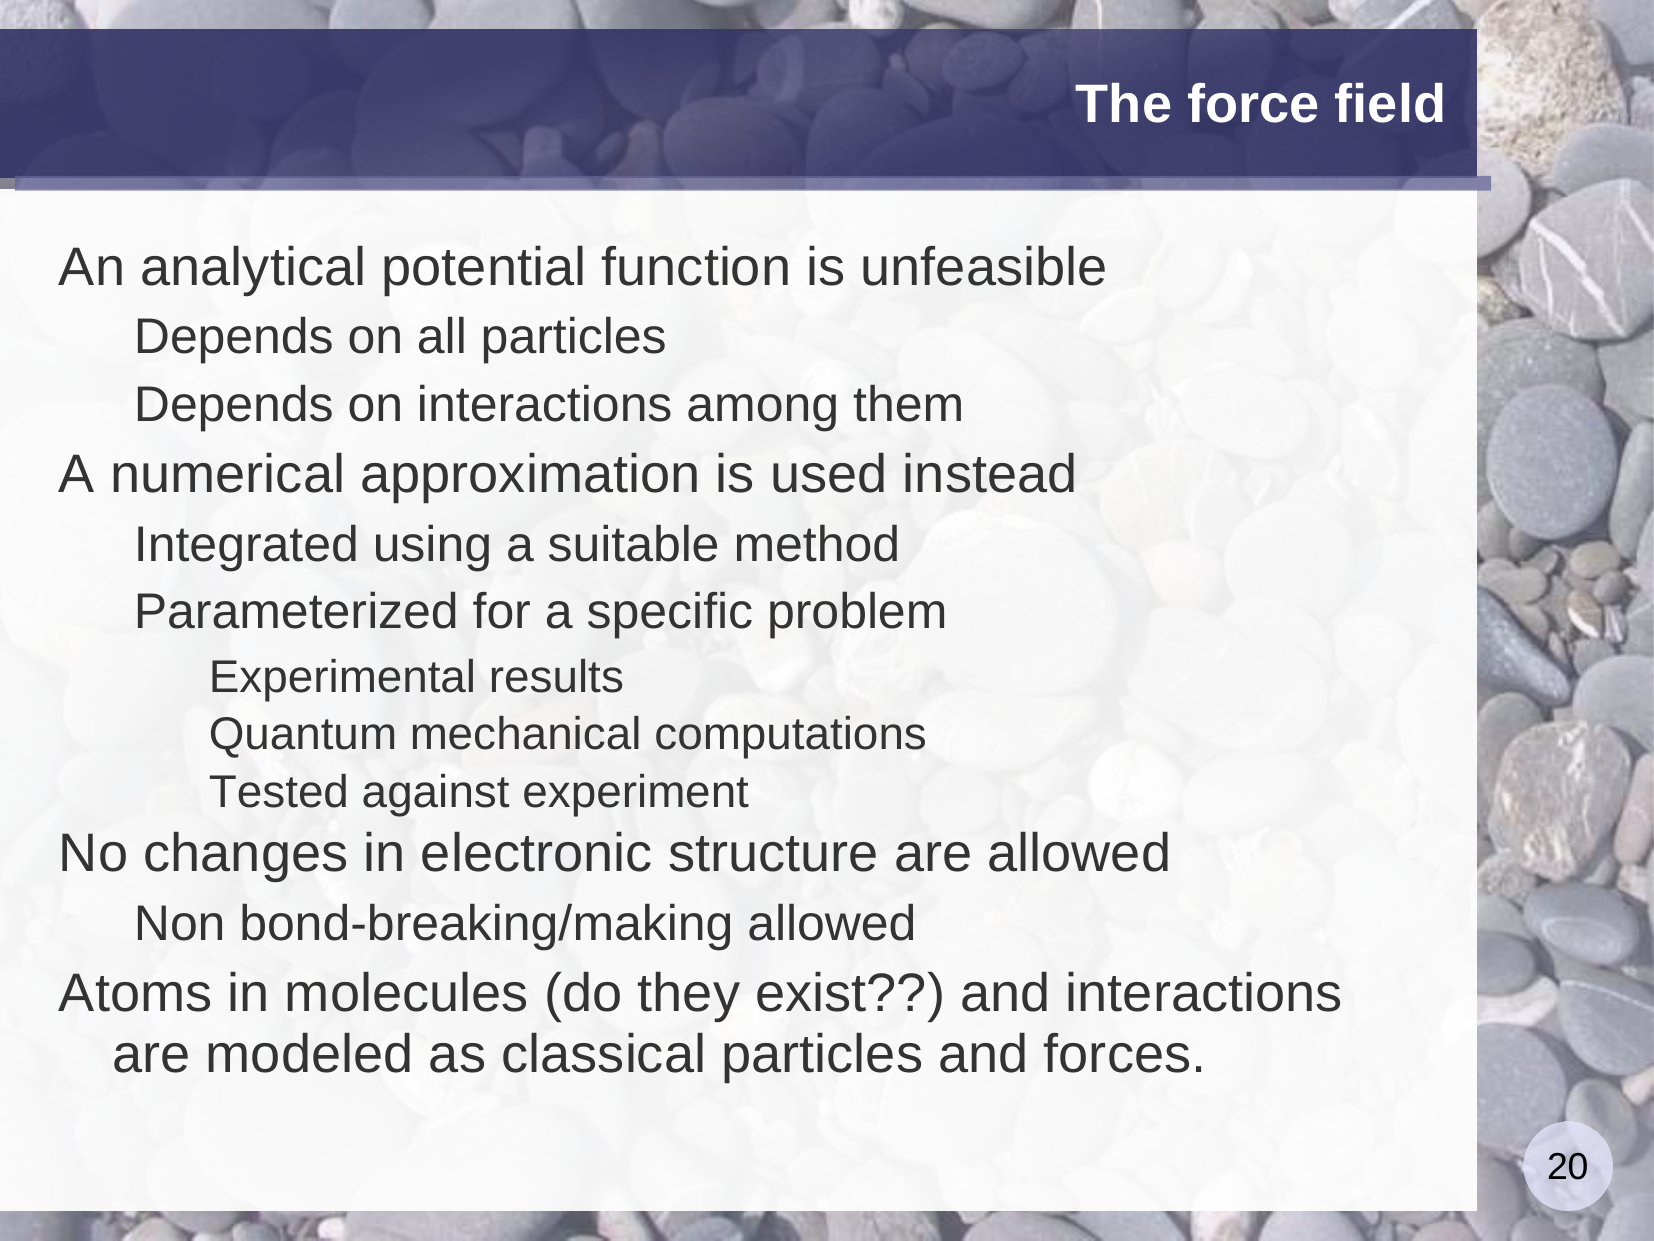

# The force field
An analytical potential function is unfeasible
Depends on all particles
Depends on interactions among them
A numerical approximation is used instead
Integrated using a suitable method
Parameterized for a specific problem
Experimental results
Quantum mechanical computations
Tested against experiment
No changes in electronic structure are allowed
Non bond-breaking/making allowed
Atoms in molecules (do they exist??) and interactions are modeled as classical particles and forces.